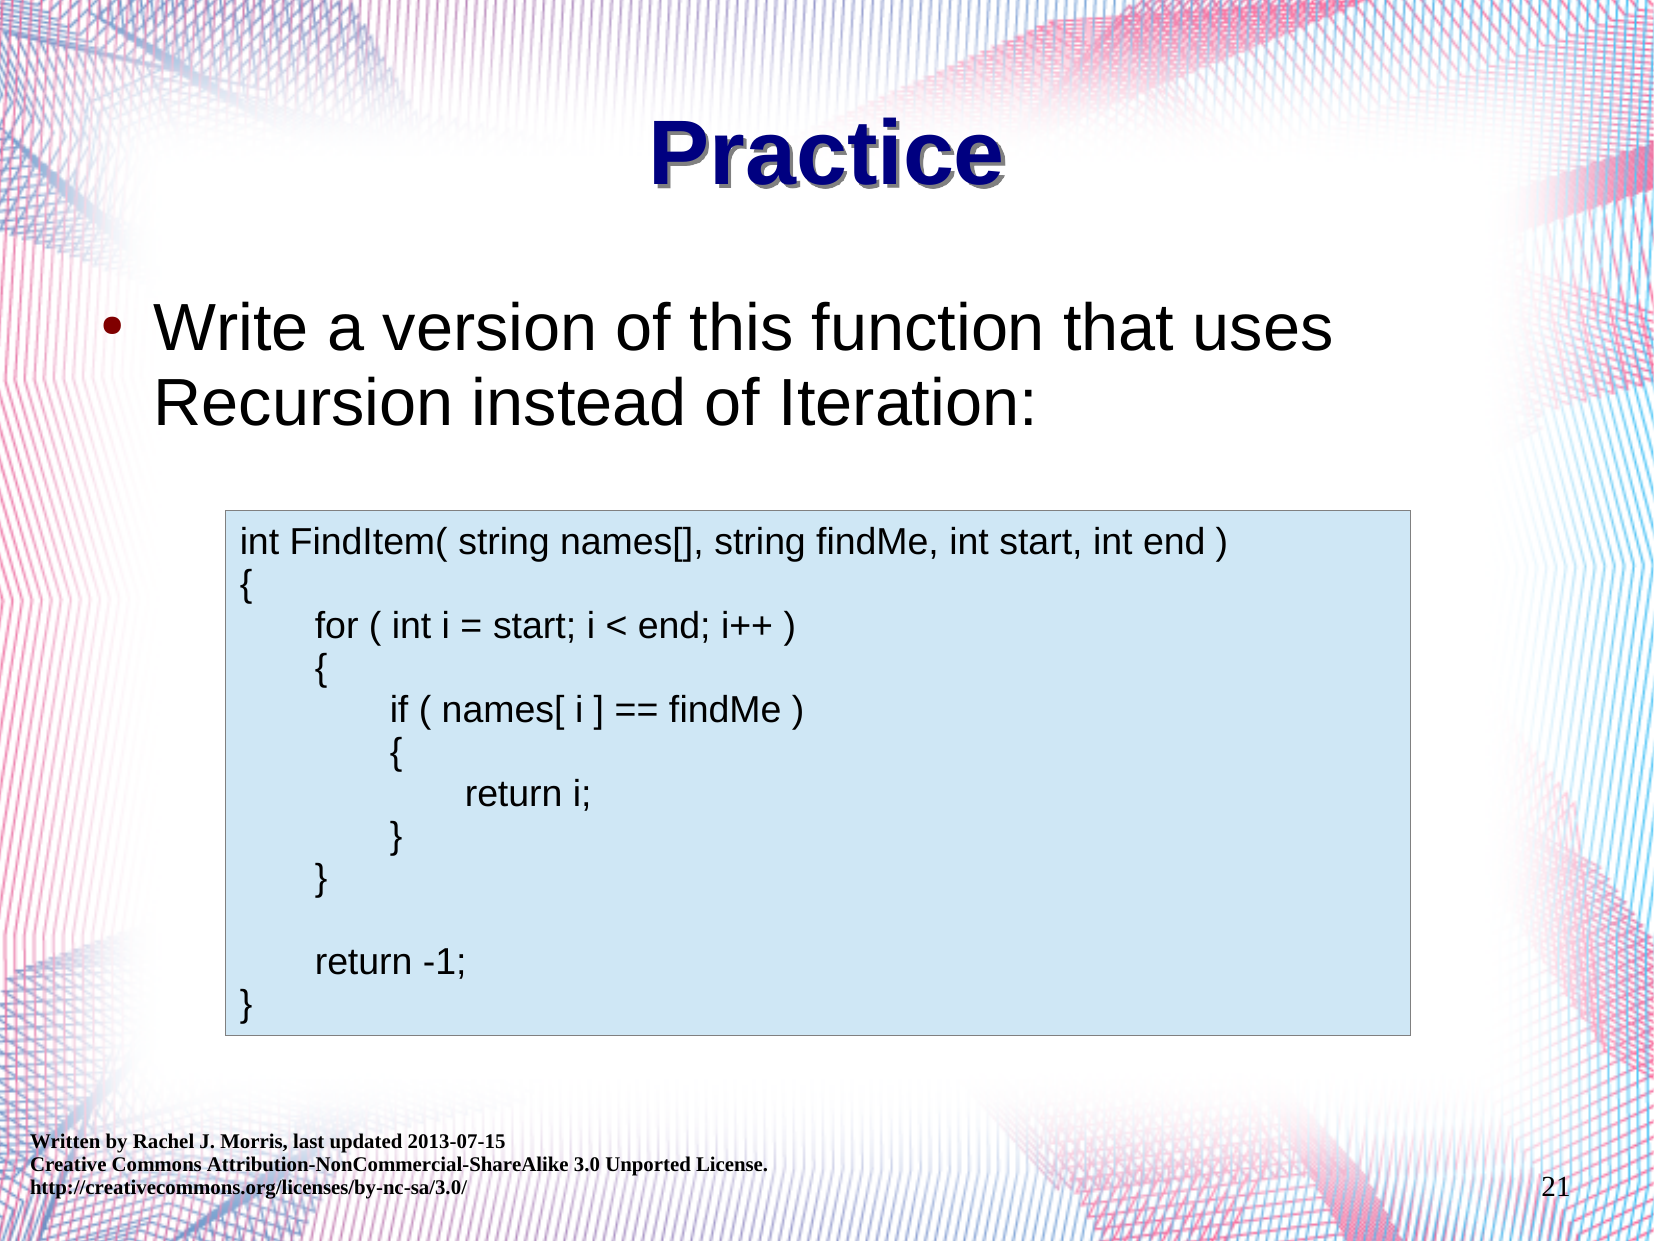

# Practice
Write a version of this function that uses Recursion instead of Iteration:
int FindItem( string names[], string findMe, int start, int end )
{
	for ( int i = start; i < end; i++ )
	{
		if ( names[ i ] == findMe )
		{
			return i;
		}
	}
	return -1;
}
21